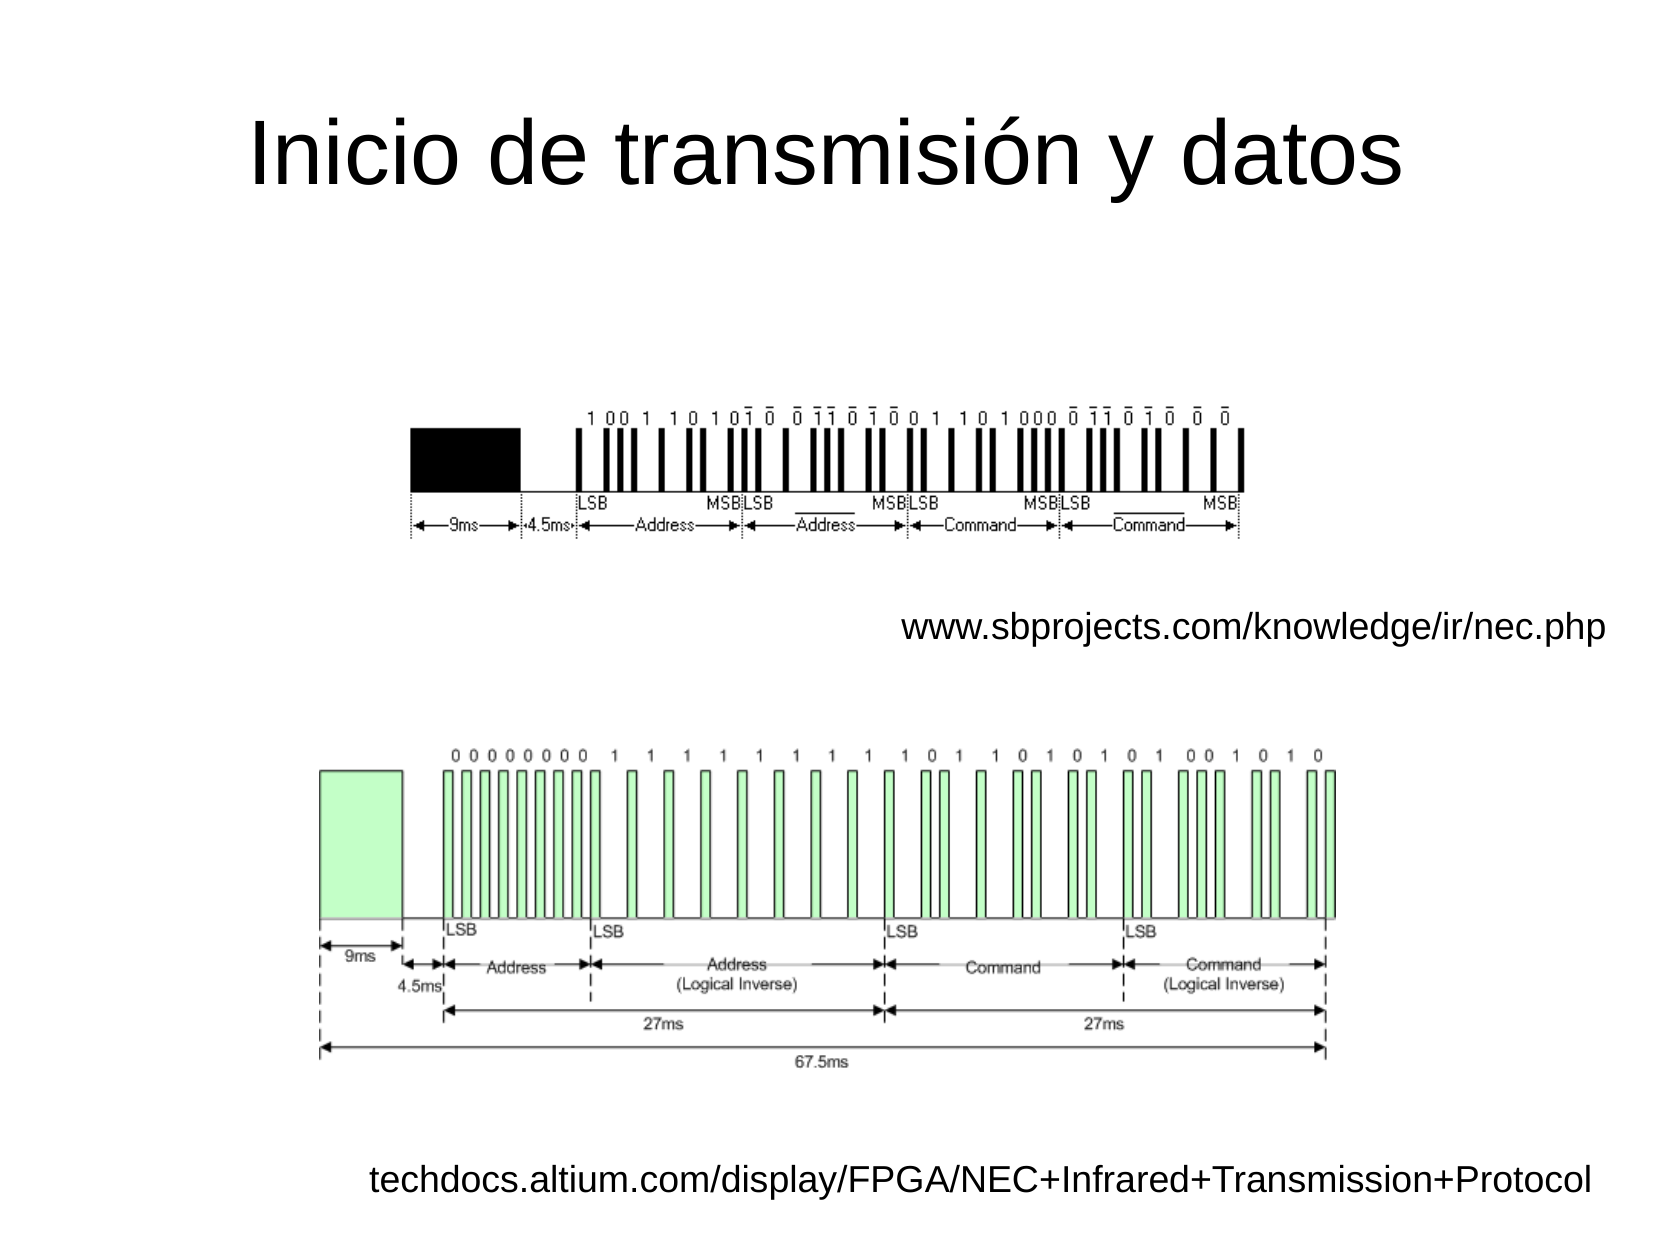

# Inicio de transmisión y datos
www.sbprojects.com/knowledge/ir/nec.php
techdocs.altium.com/display/FPGA/NEC+Infrared+Transmission+Protocol